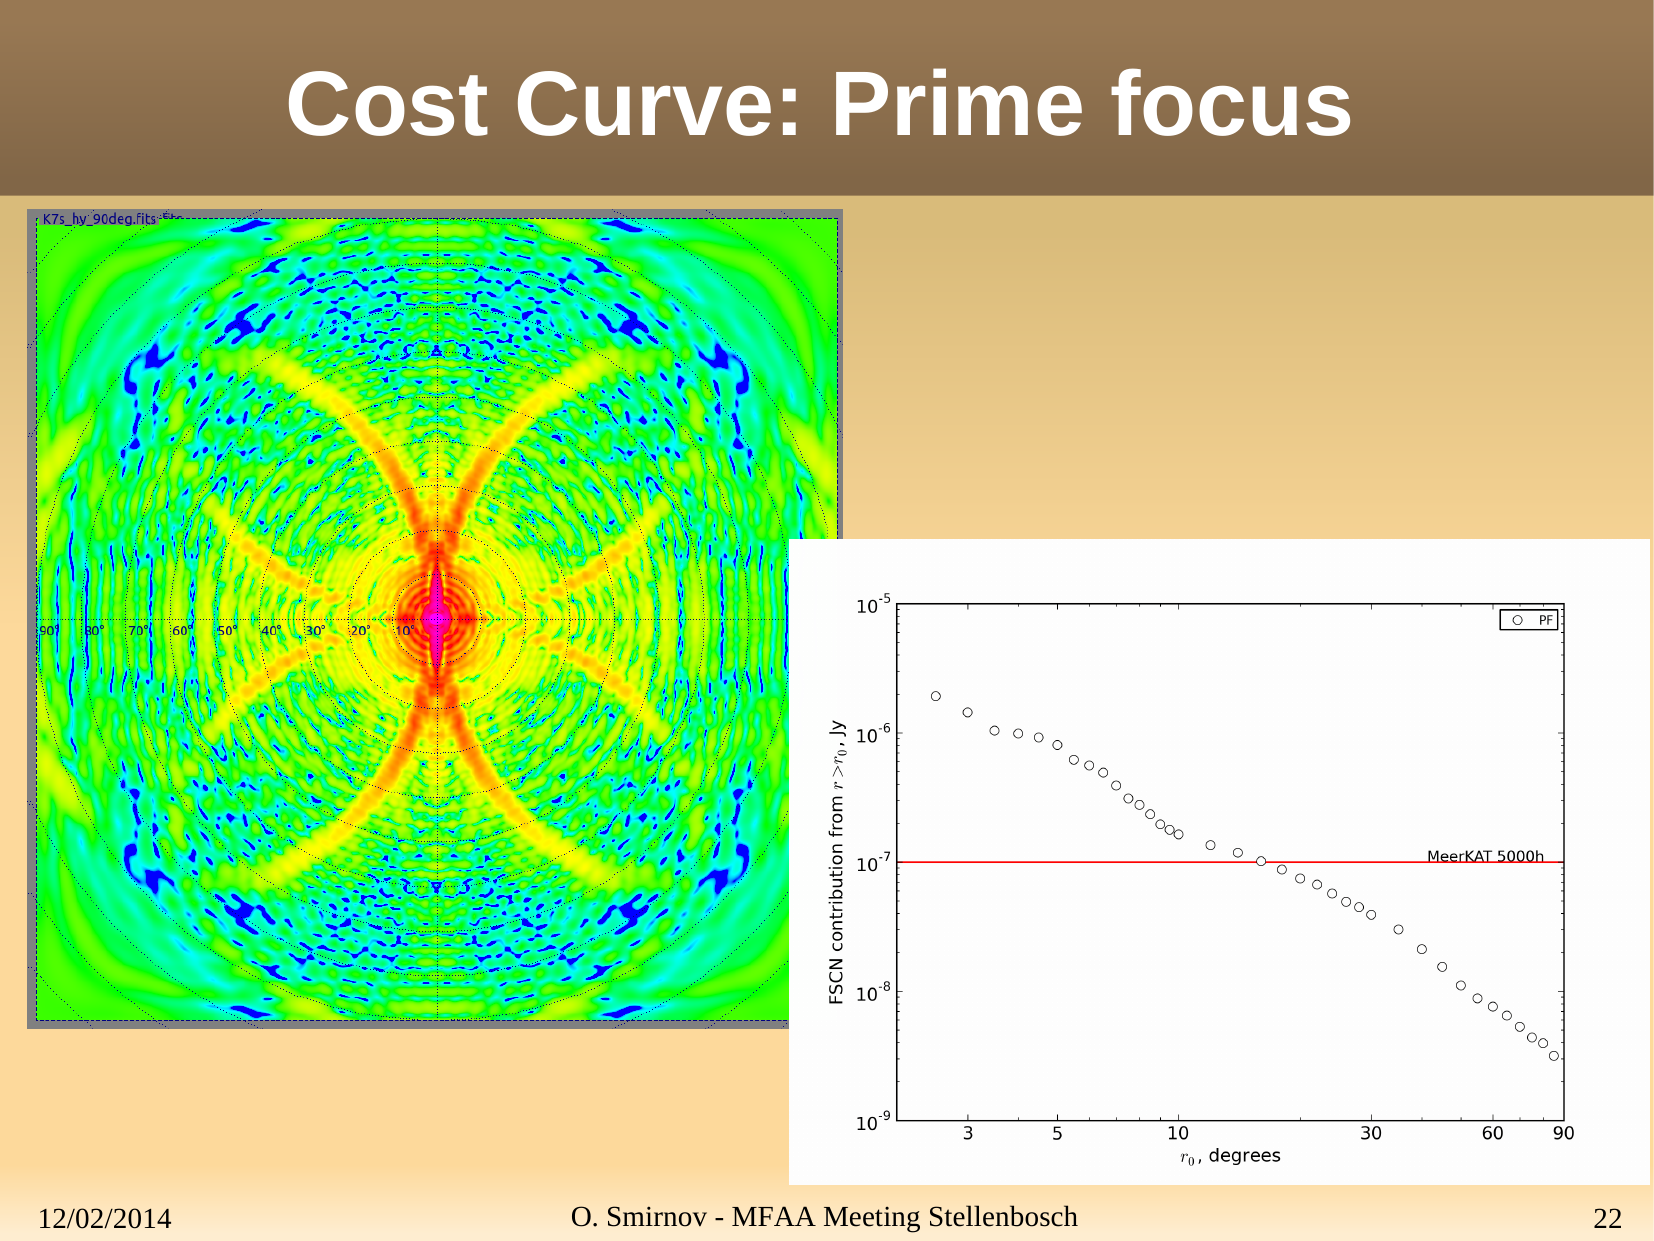

# Cost Curve: Prime focus
O. Smirnov - MFAA Meeting Stellenbosch
12/02/2014
22